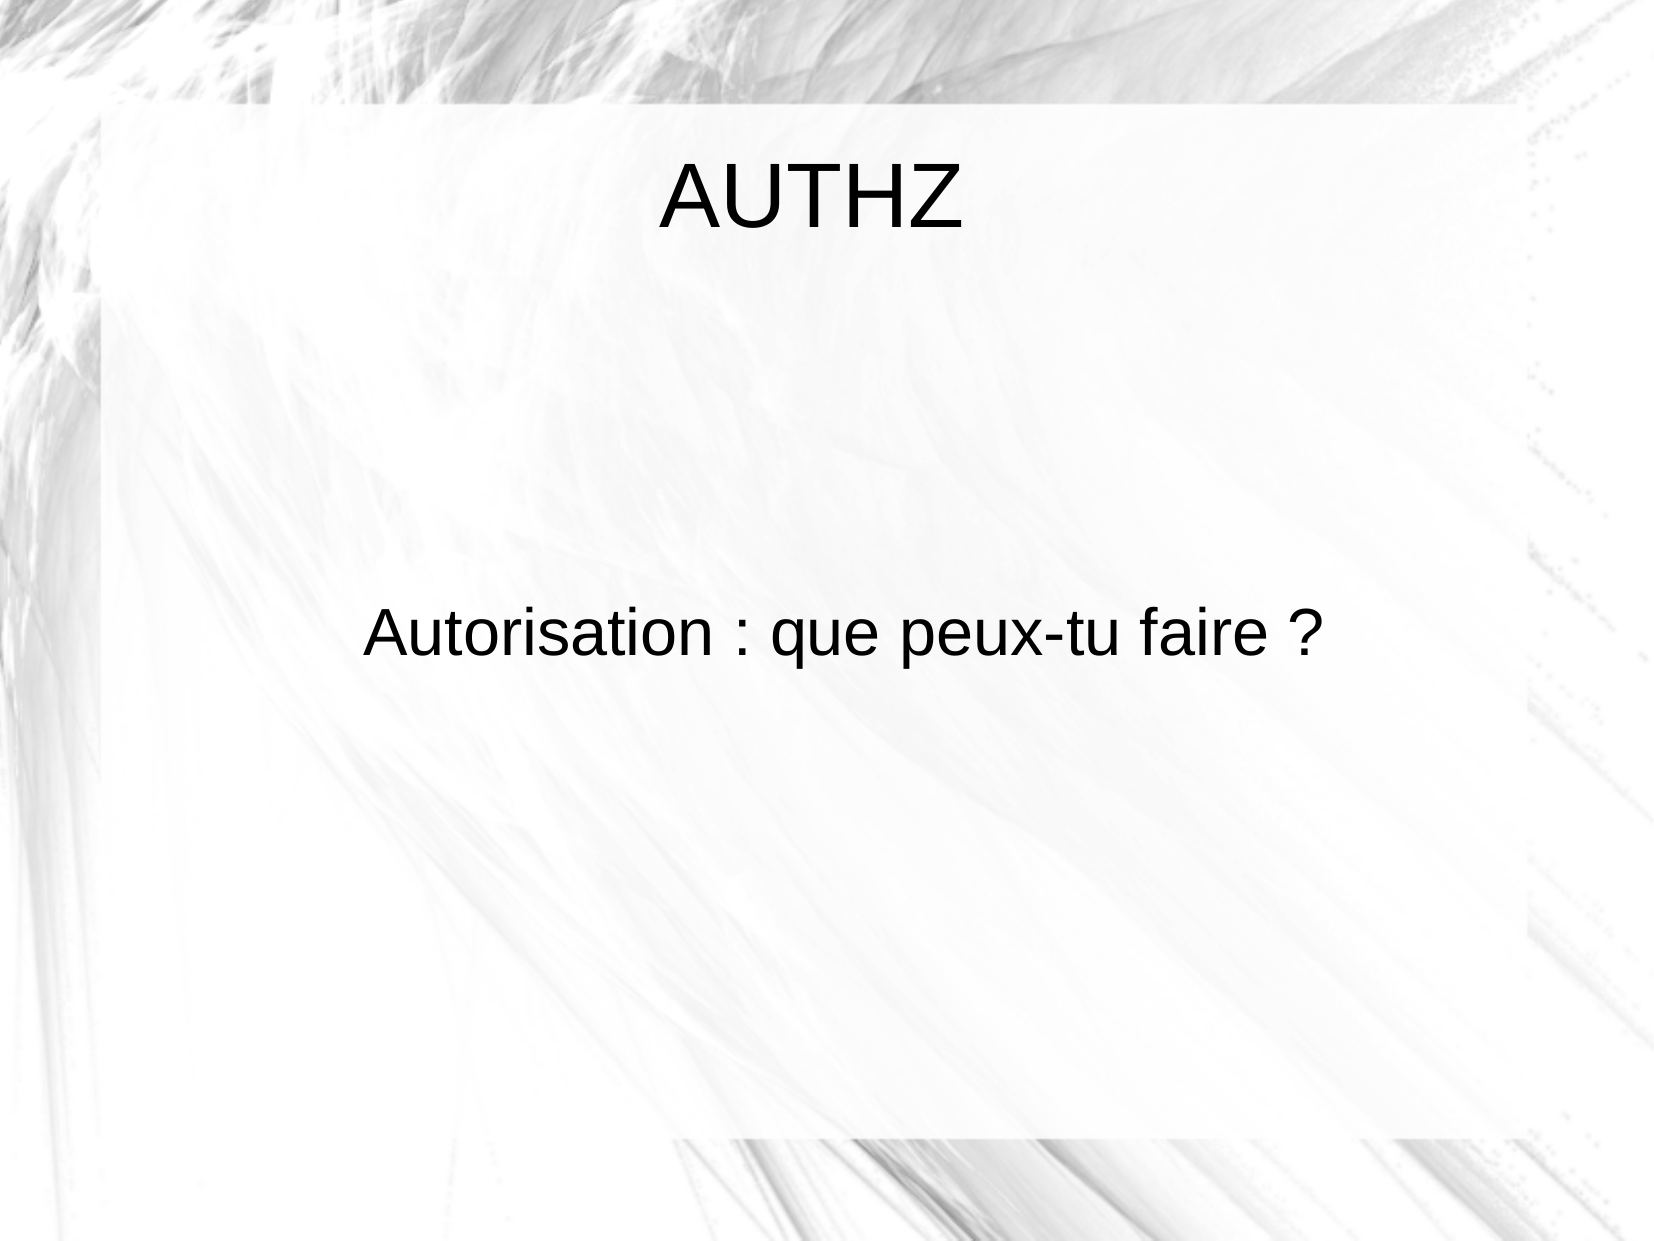

# AUTHZ
Autorisation : que peux-tu faire ?